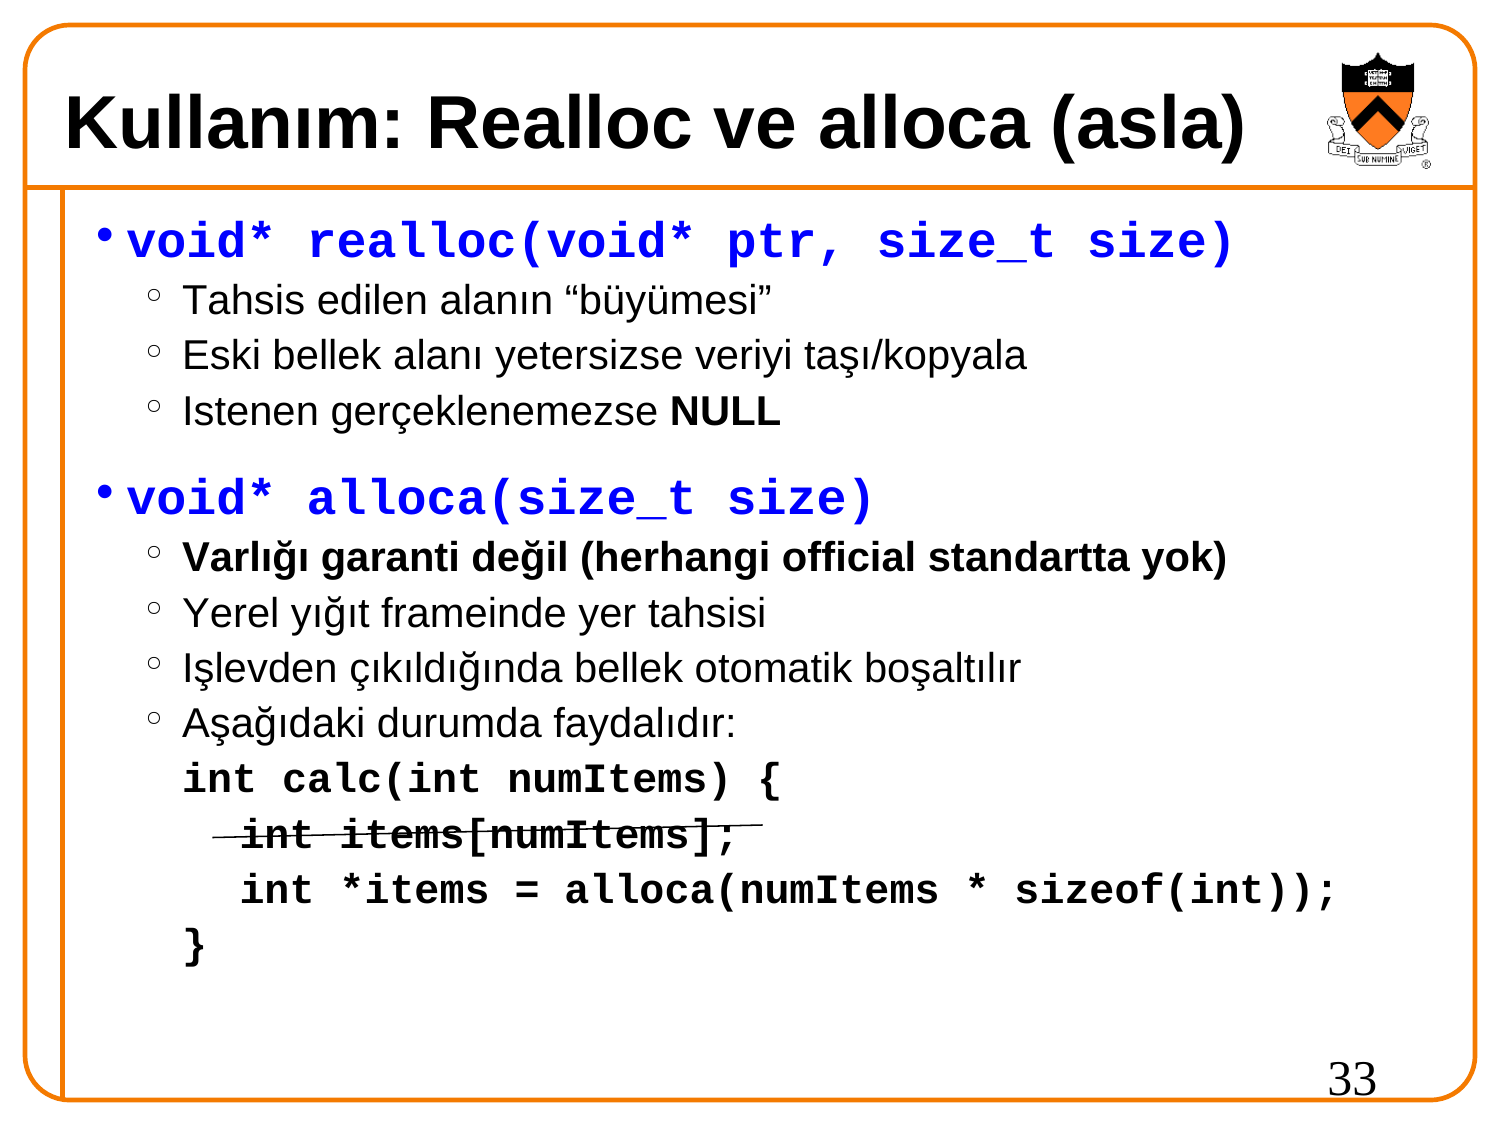

# Kullanım: Realloc ve alloca (asla)
void* realloc(void* ptr, size_t size)
Tahsis edilen alanın “büyümesi”
Eski bellek alanı yetersizse veriyi taşı/kopyala
Istenen gerçeklenemezse NULL
void* alloca(size_t size)
Varlığı garanti değil (herhangi official standartta yok)
Yerel yığıt frameinde yer tahsisi
Işlevden çıkıldığında bellek otomatik boşaltılır
Aşağıdaki durumda faydalıdır:
	int calc(int numItems) {
		int items[numItems];
		int *items = alloca(numItems * sizeof(int));
	}
33